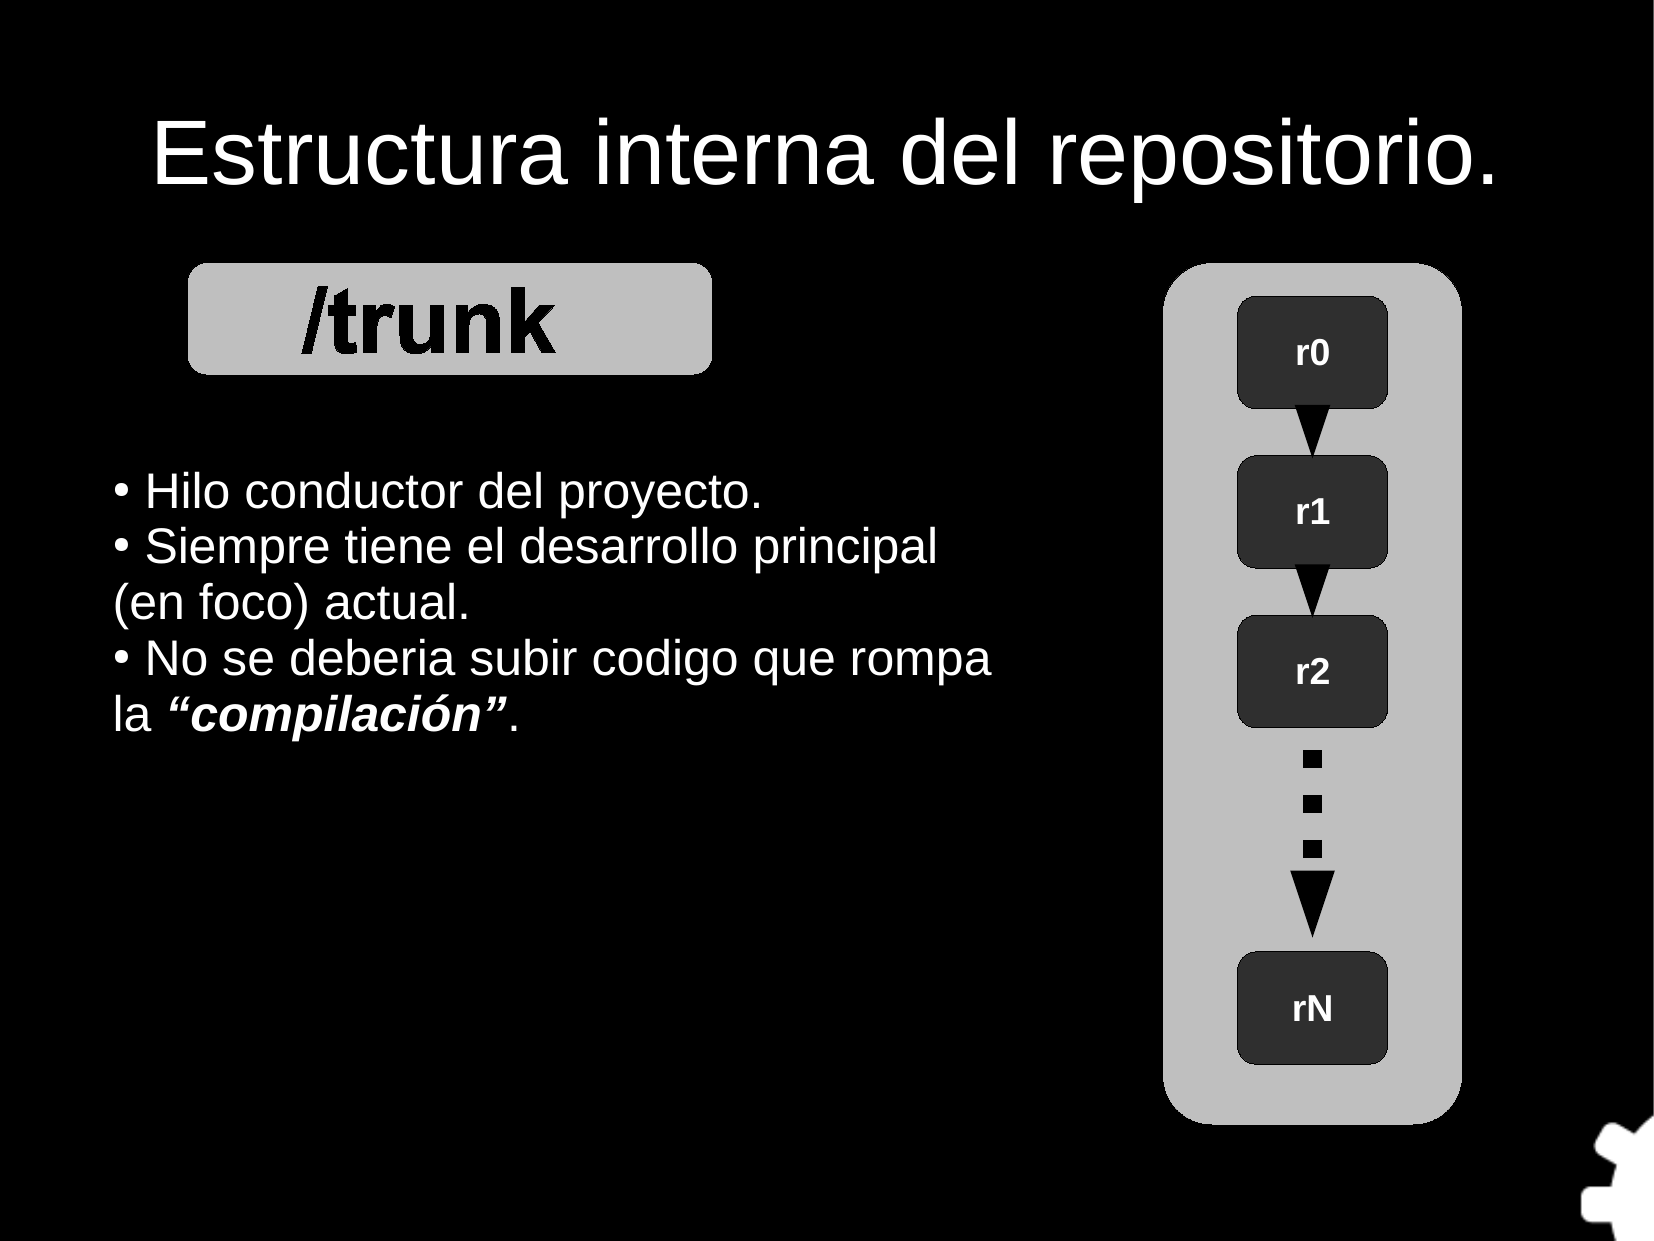

# Estructura interna del repositorio.
r0
 Hilo conductor del proyecto.
 Siempre tiene el desarrollo principal (en foco) actual.
 No se deberia subir codigo que rompa la “compilación”.
r1
r2
rN